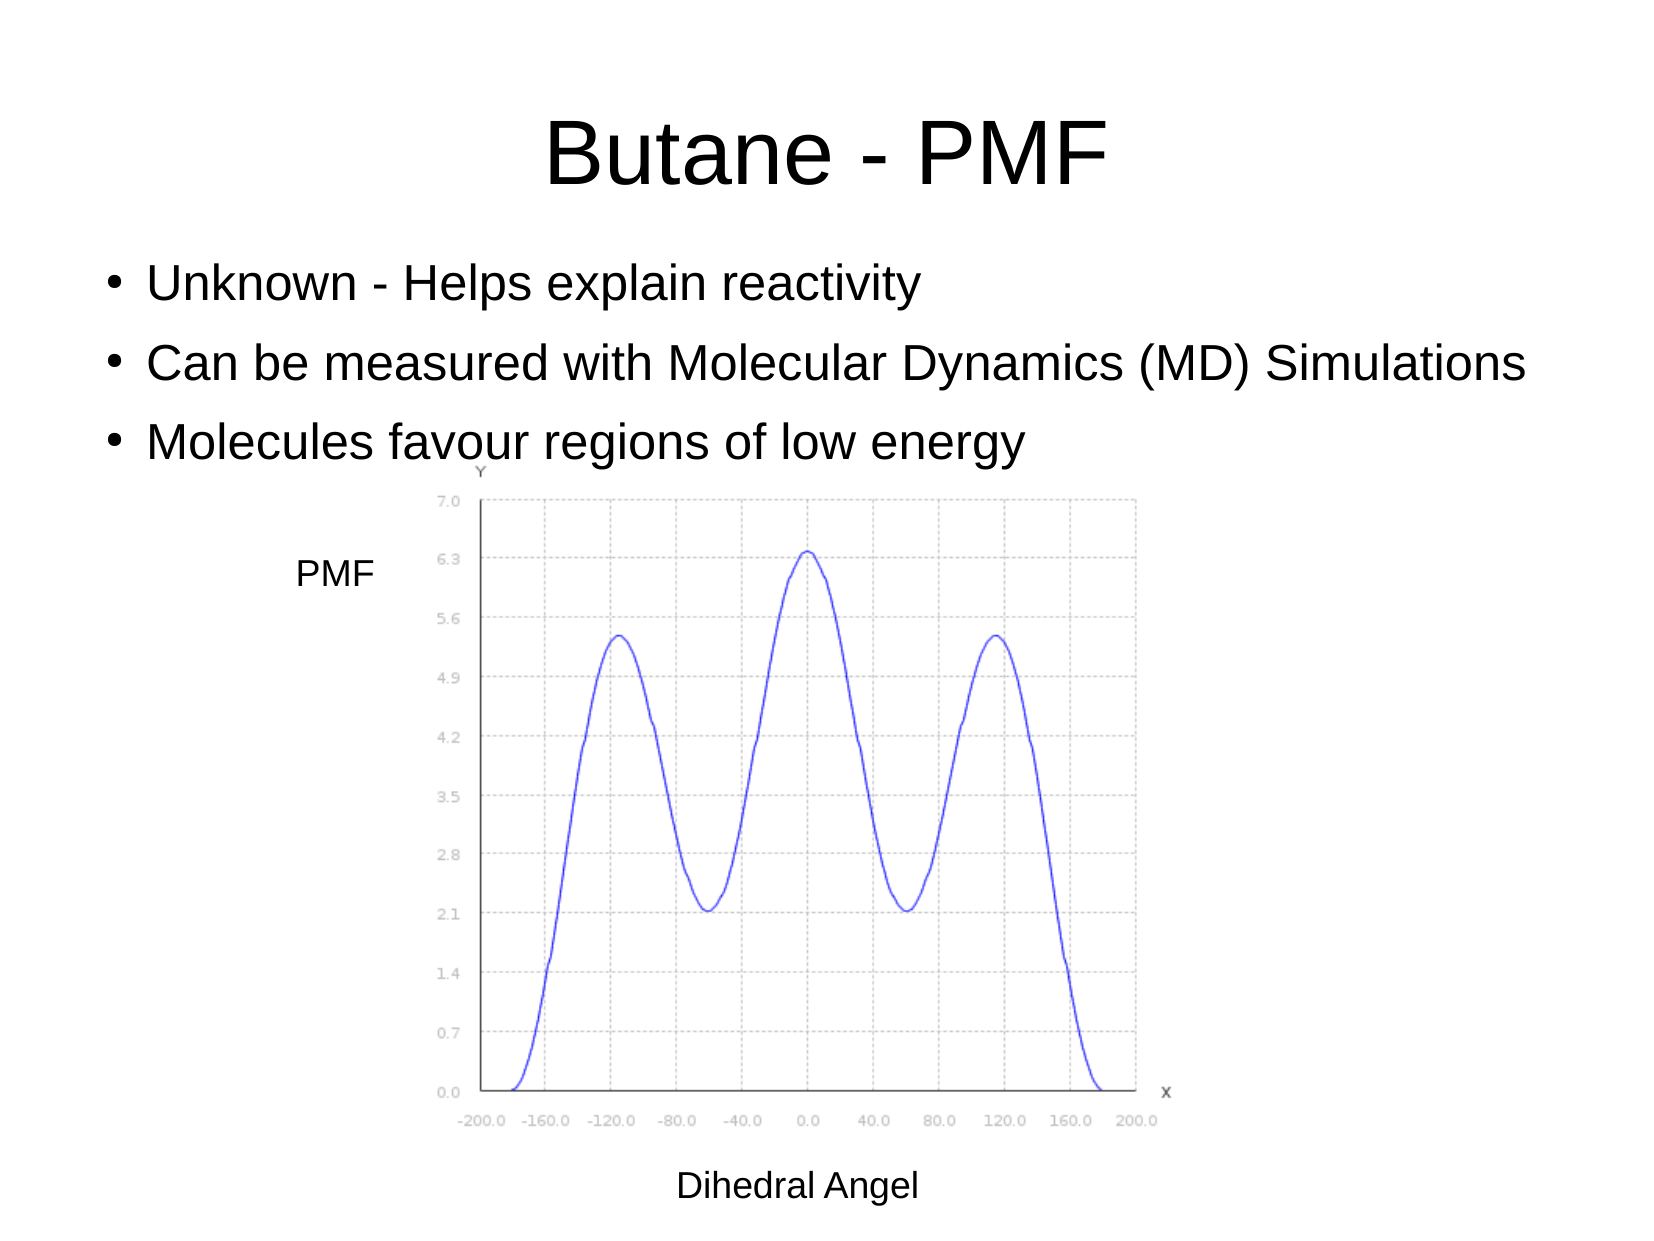

# Butane - PMF
Unknown - Helps explain reactivity
Can be measured with Molecular Dynamics (MD) Simulations
Molecules favour regions of low energy
PMF
Dihedral Angel